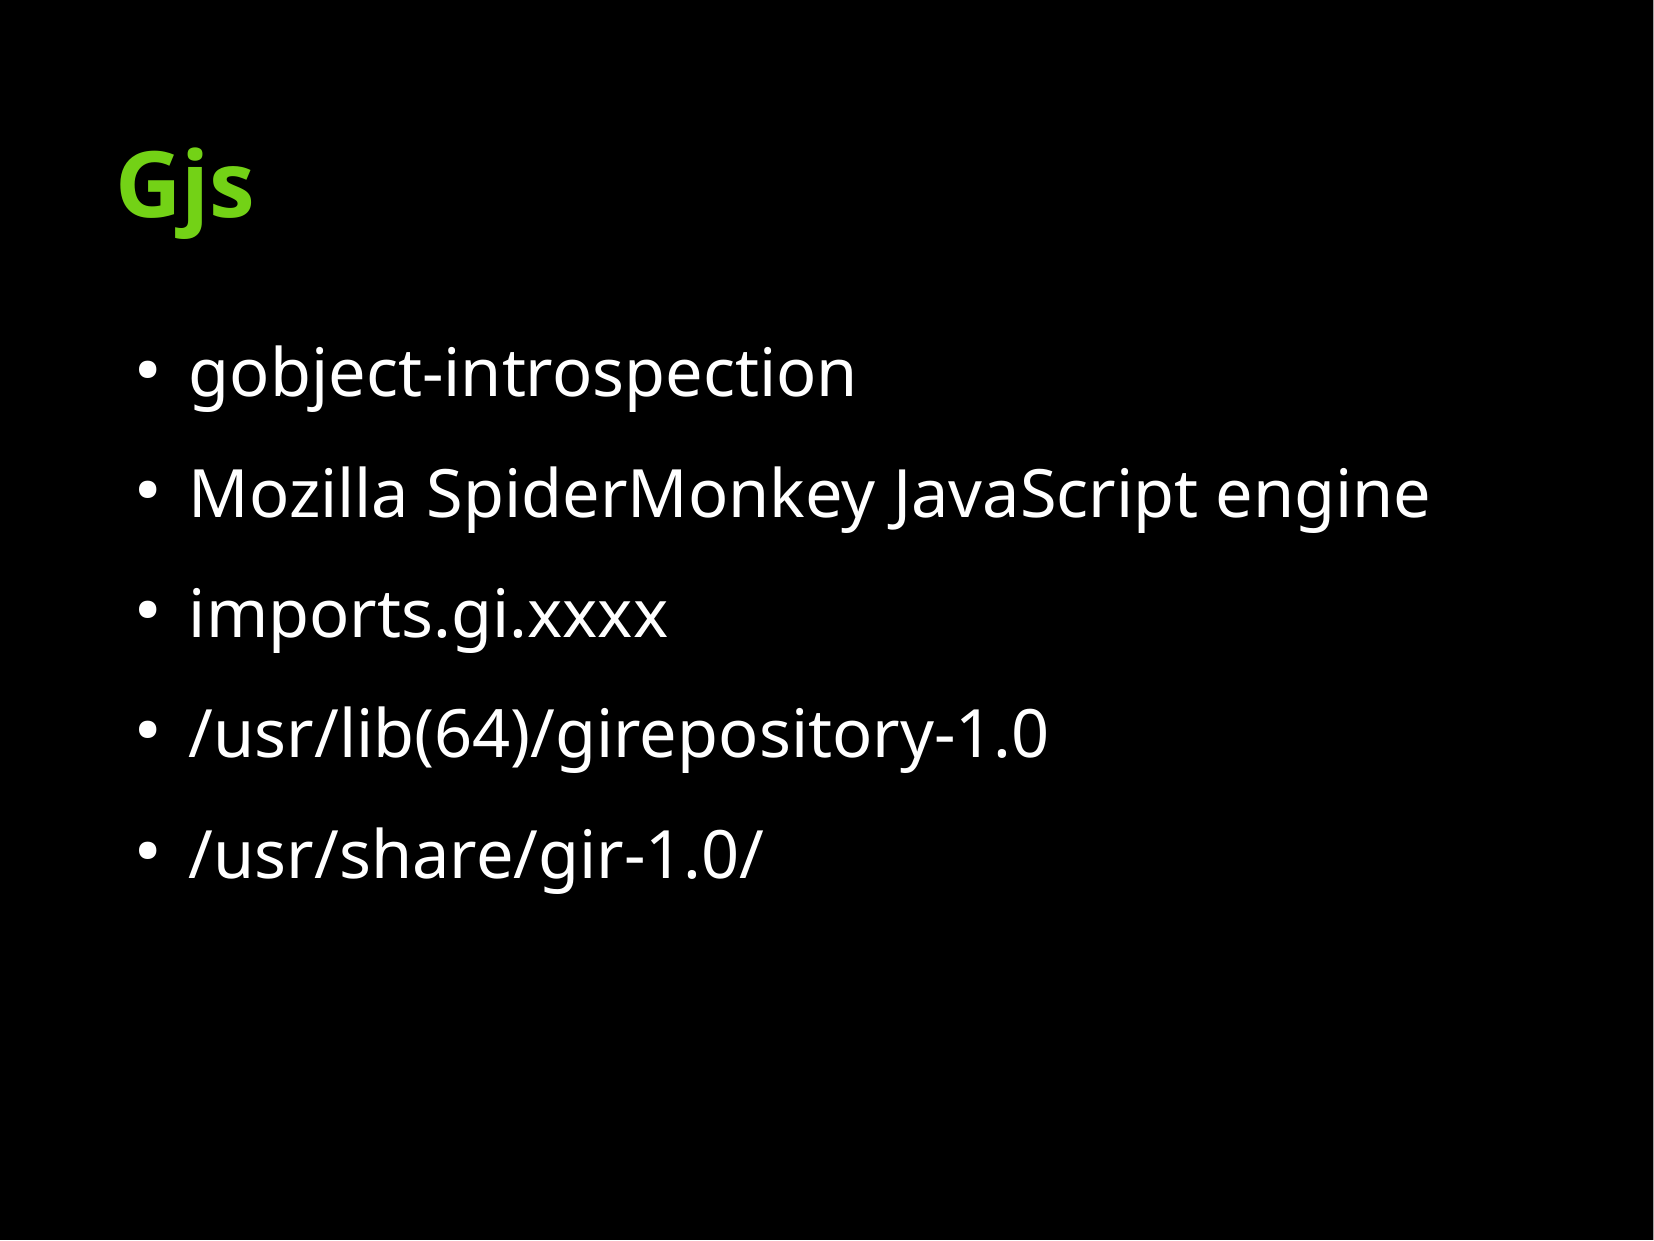

# Gjs
gobject-introspection
Mozilla SpiderMonkey JavaScript engine
imports.gi.xxxx
/usr/lib(64)/girepository-1.0
/usr/share/gir-1.0/